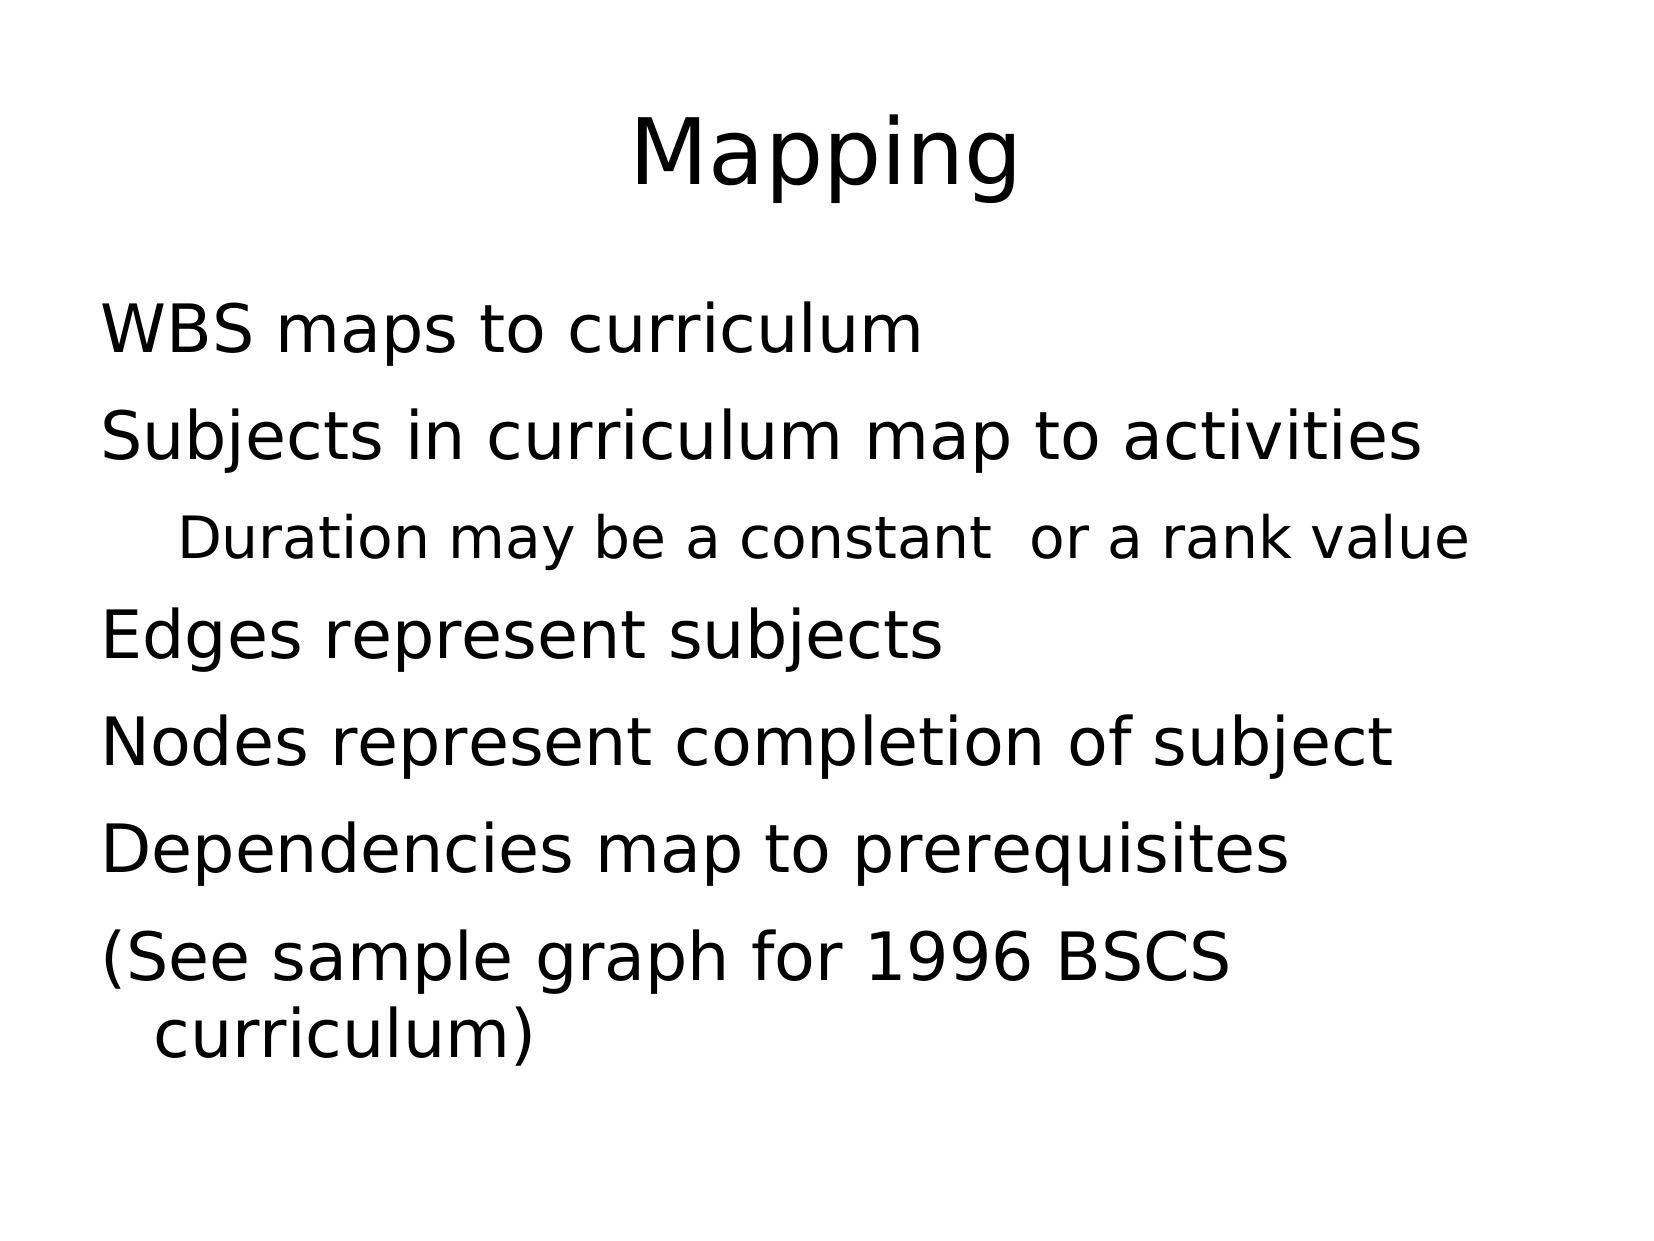

# Mapping
WBS maps to curriculum
Subjects in curriculum map to activities
Duration may be a constant or a rank value
Edges represent subjects
Nodes represent completion of subject
Dependencies map to prerequisites
(See sample graph for 1996 BSCS curriculum)